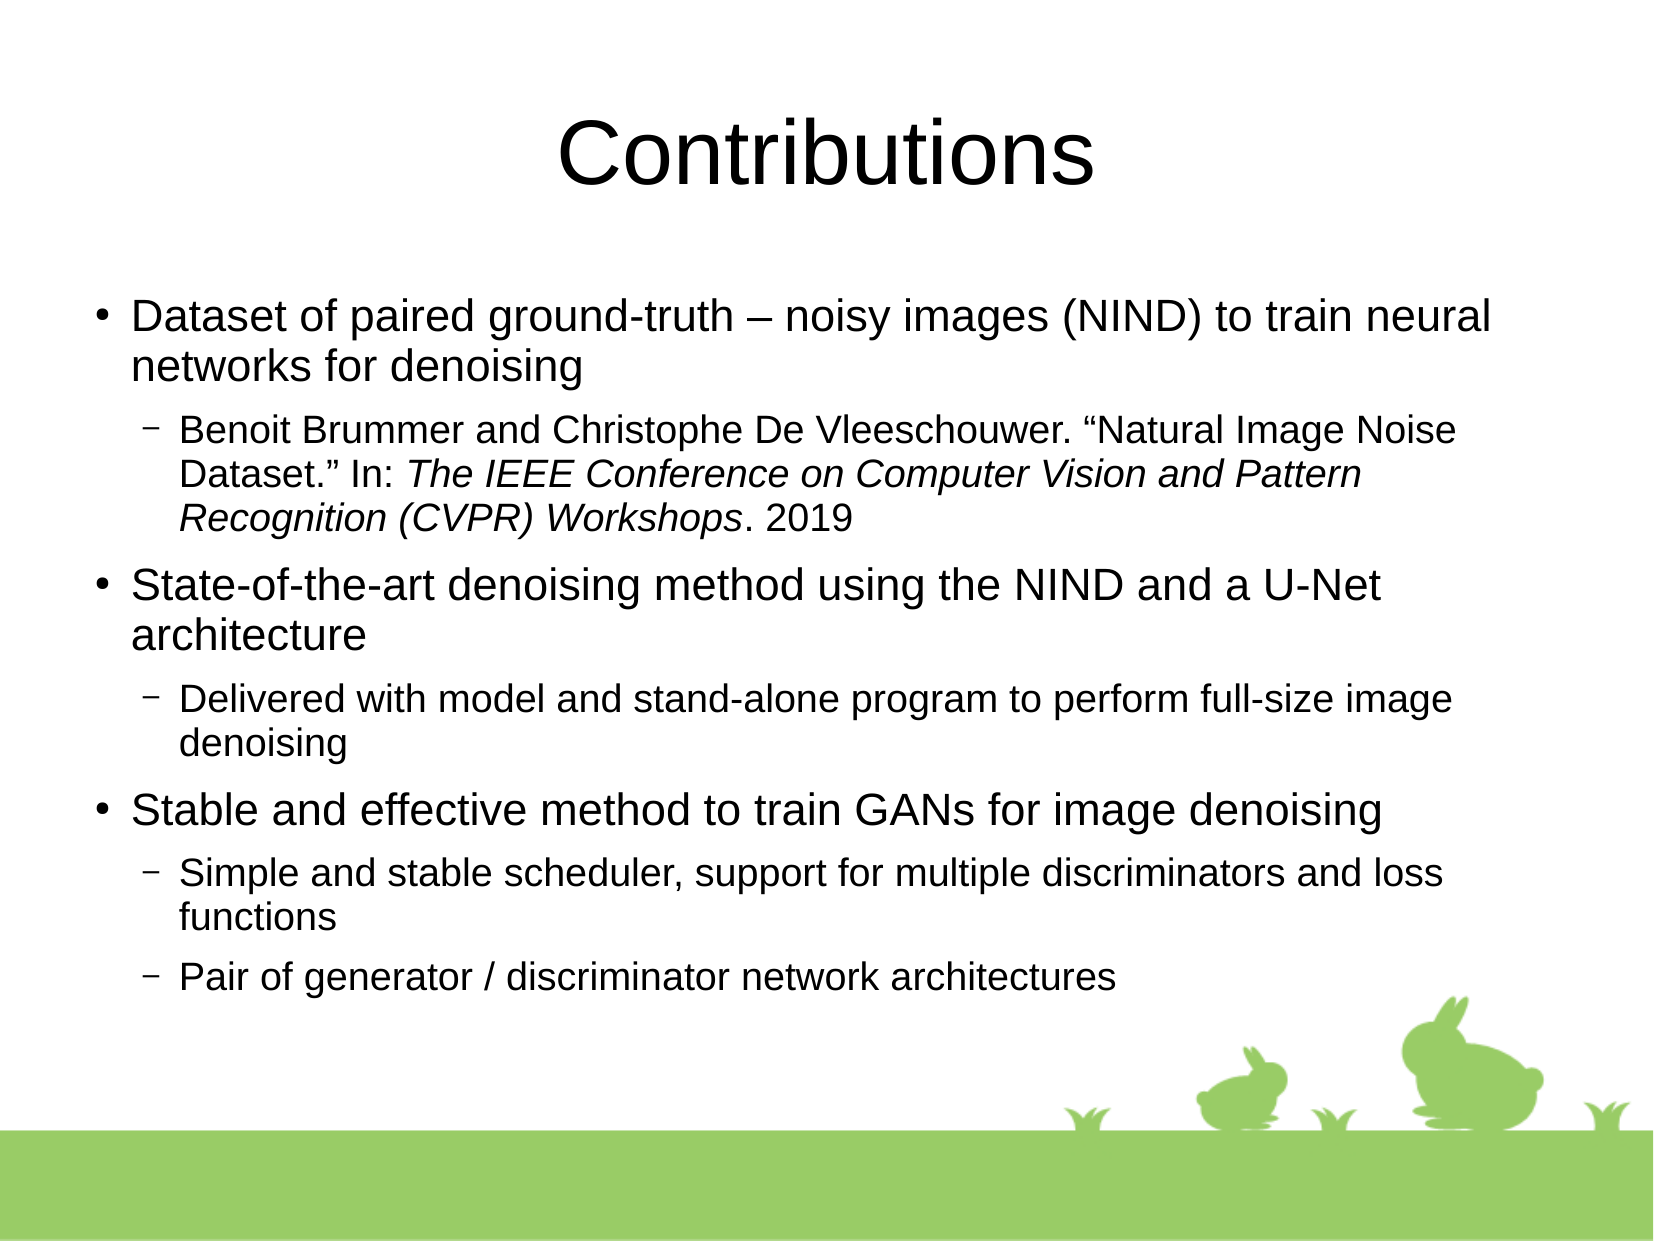

# Contributions
Dataset of paired ground-truth – noisy images (NIND) to train neural networks for denoising
Benoit Brummer and Christophe De Vleeschouwer. “Natural Image Noise Dataset.” In: The IEEE Conference on Computer Vision and Pattern Recognition (CVPR) Workshops. 2019
State-of-the-art denoising method using the NIND and a U-Net architecture
Delivered with model and stand-alone program to perform full-size image denoising
Stable and effective method to train GANs for image denoising
Simple and stable scheduler, support for multiple discriminators and loss functions
Pair of generator / discriminator network architectures